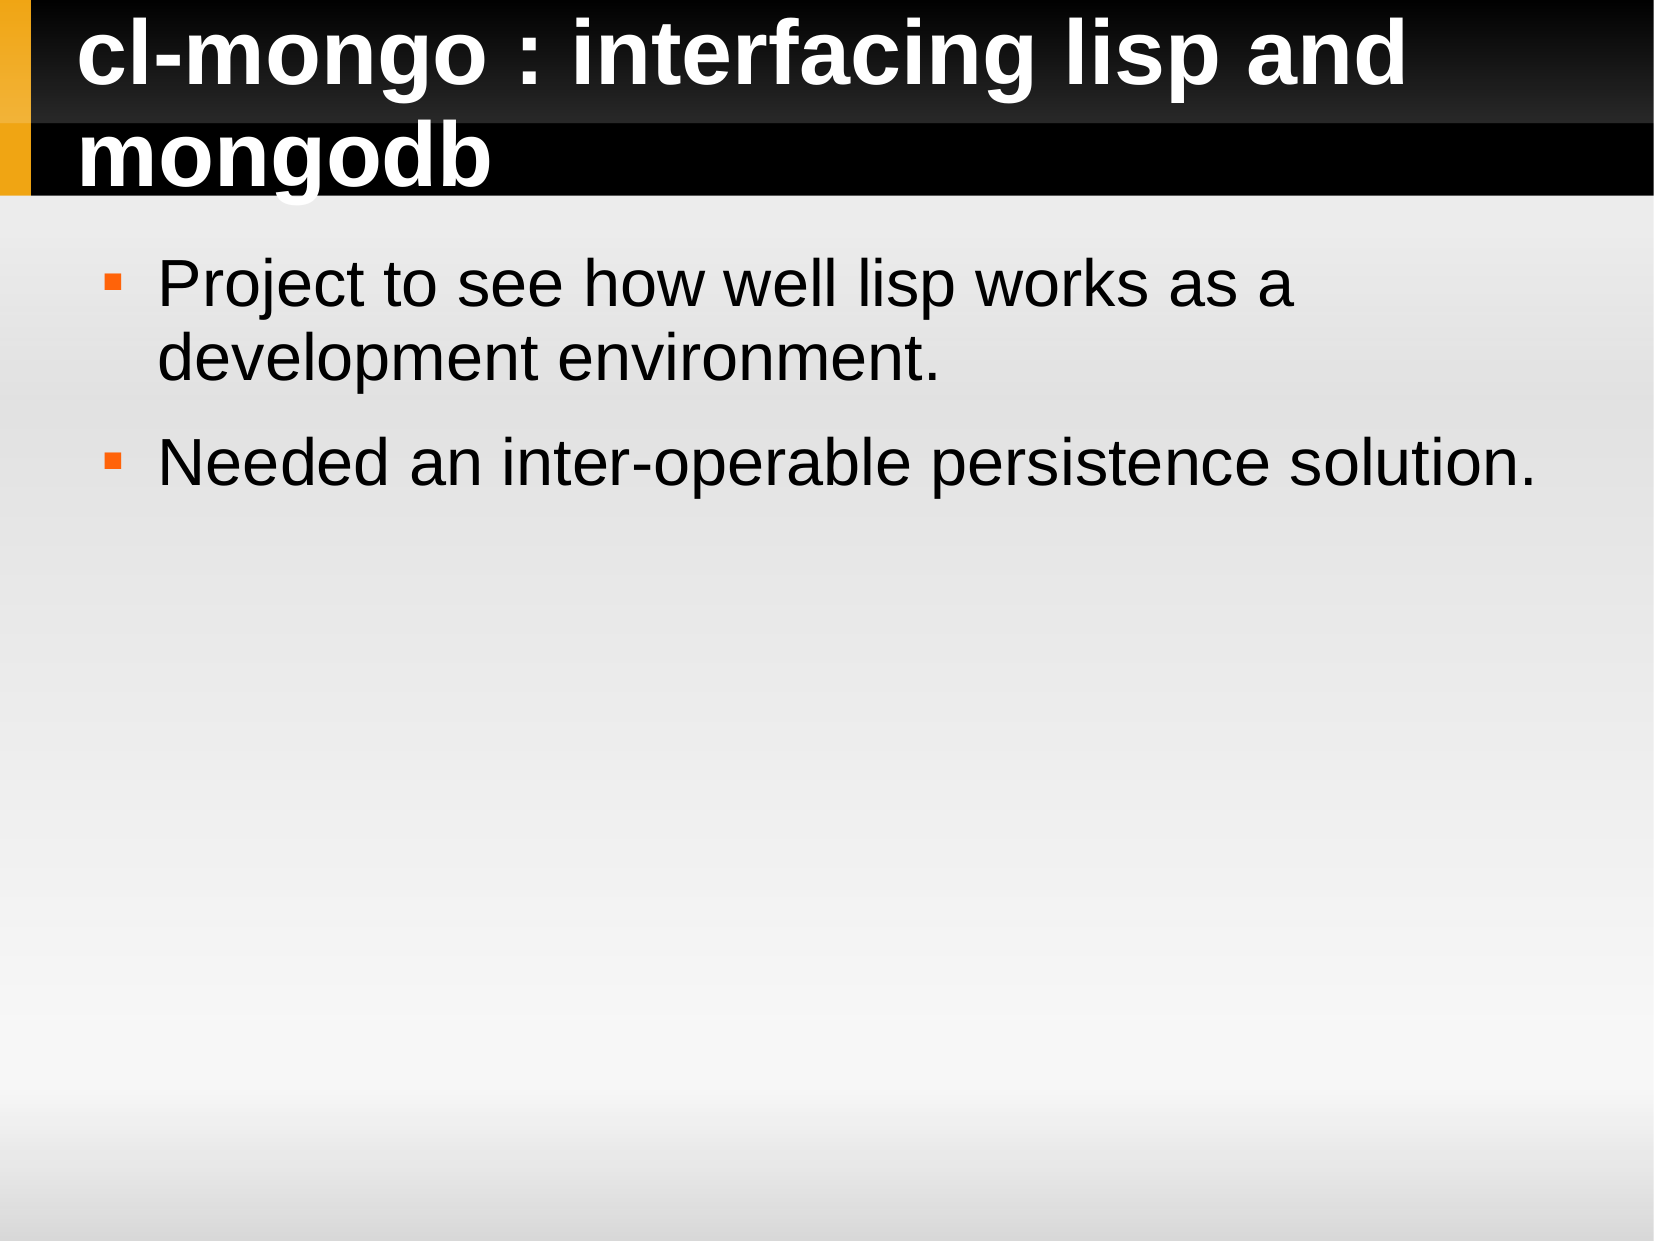

# cl-mongo : interfacing lisp and mongodb
Project to see how well lisp works as a development environment.
Needed an inter-operable persistence solution.